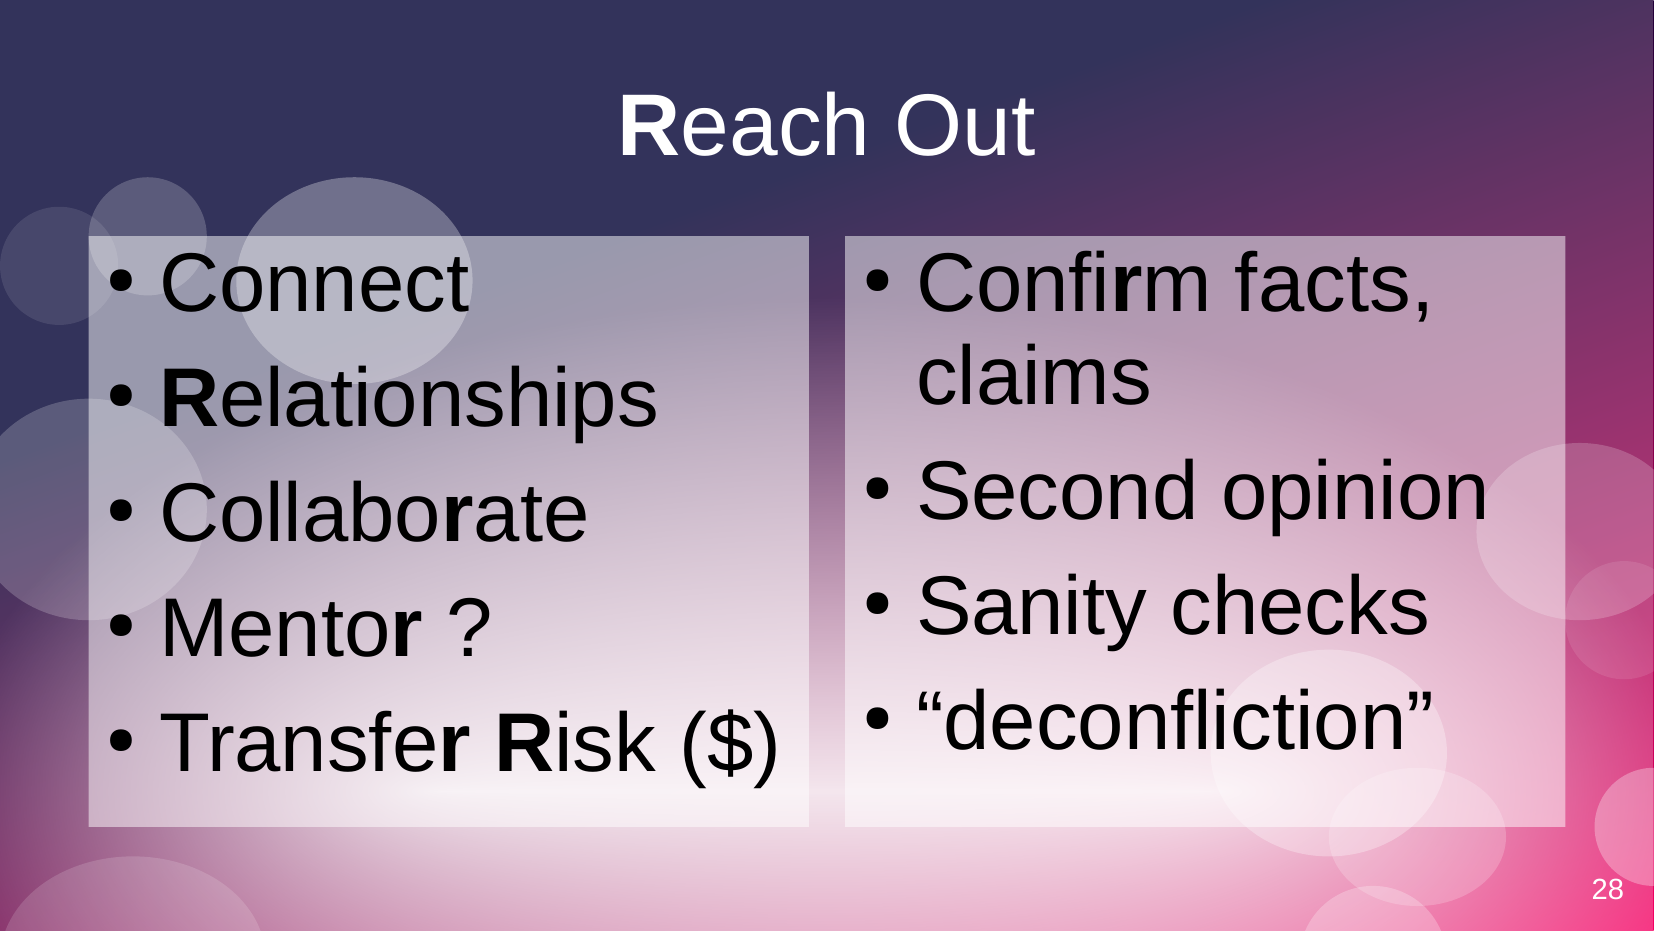

Reach Out
# Connect
Relationships
Collaborate
Mentor ?
Transfer Risk ($)
Confirm facts, claims
Second opinion
Sanity checks
“deconfliction”